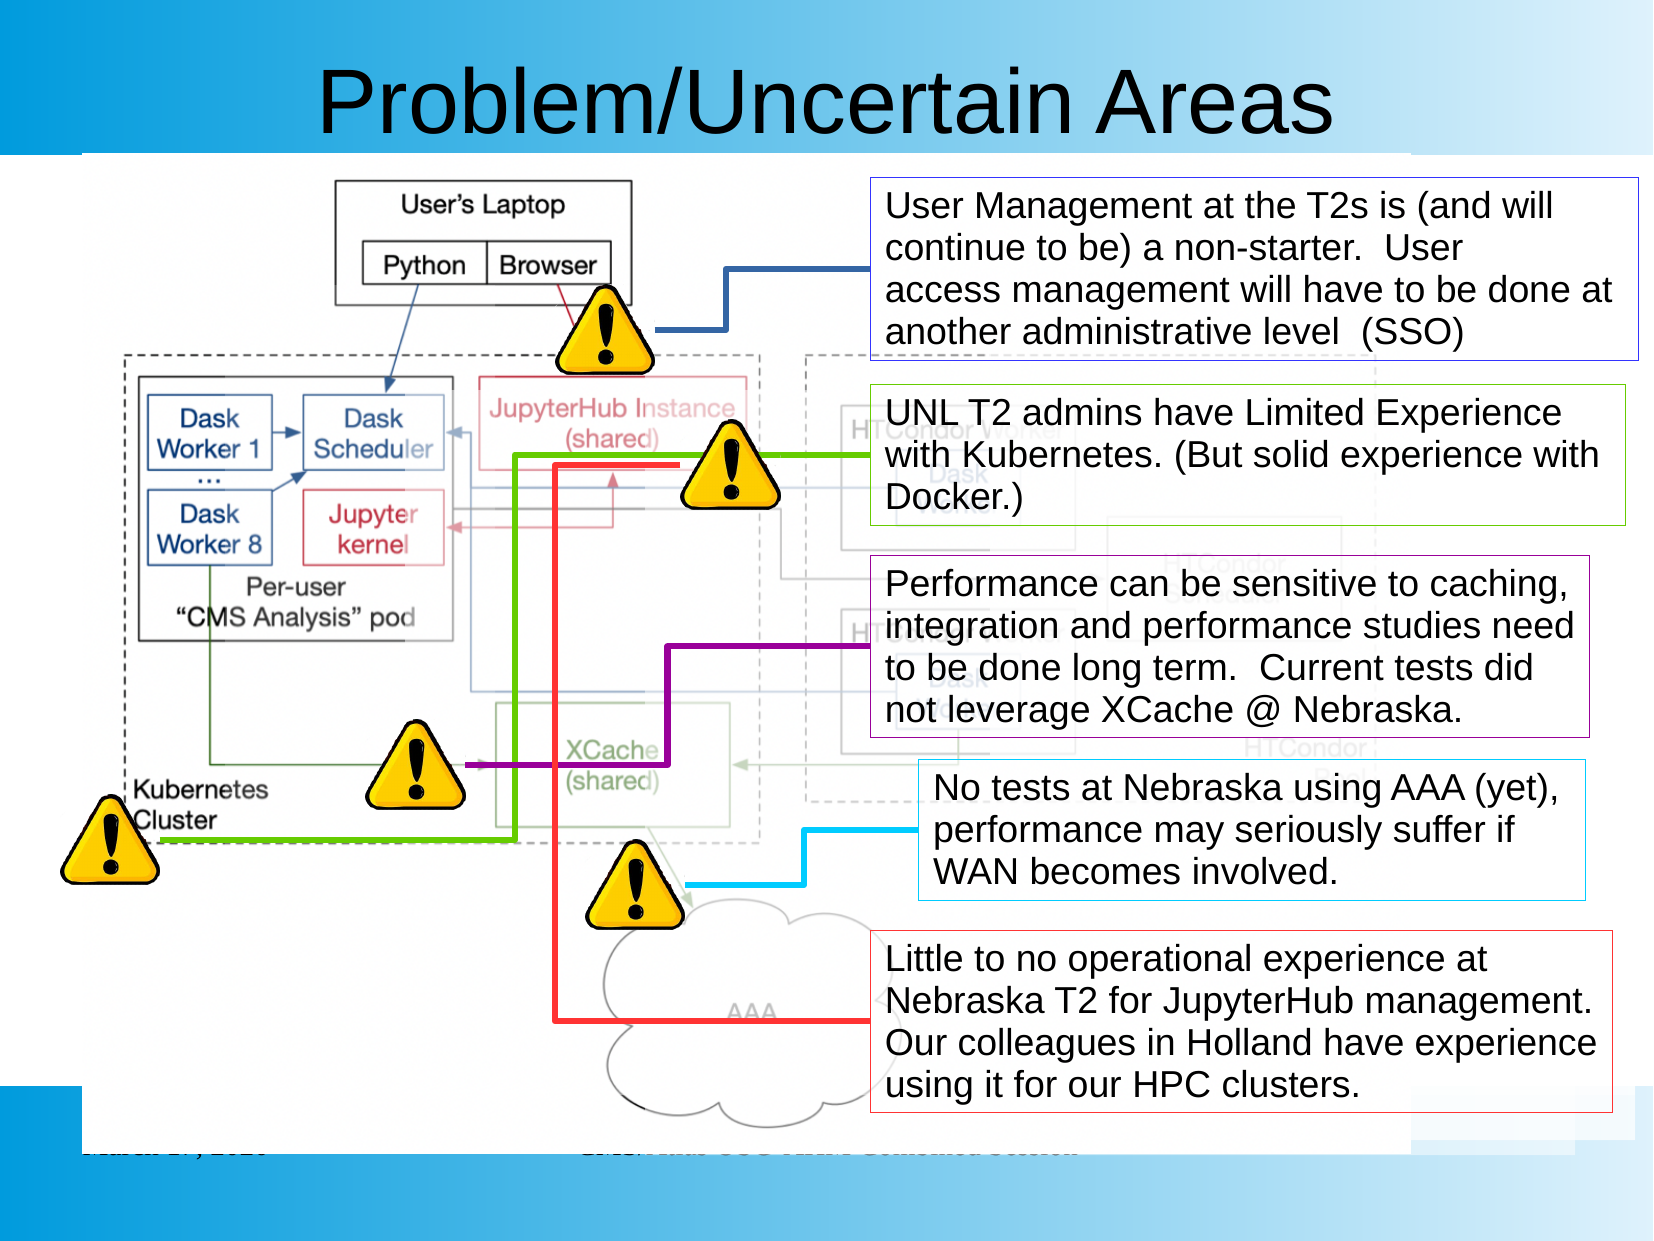

# Problem/Uncertain Areas
User Management at the T2s is (and will
continue to be) a non-starter. User
access management will have to be done at
another administrative level (SSO)
UNL T2 admins have Limited Experience
with Kubernetes. (But solid experience with
Docker.)
Performance can be sensitive to caching,
integration and performance studies need
to be done long term. Current tests did
not leverage XCache @ Nebraska.
No tests at Nebraska using AAA (yet),
performance may seriously suffer if
WAN becomes involved.
Little to no operational experience at
Nebraska T2 for JupyterHub management.
Our colleagues in Holland have experience
using it for our HPC clusters.
March 17, 2020
CMS/Atlas OSG-AHM Combined Session